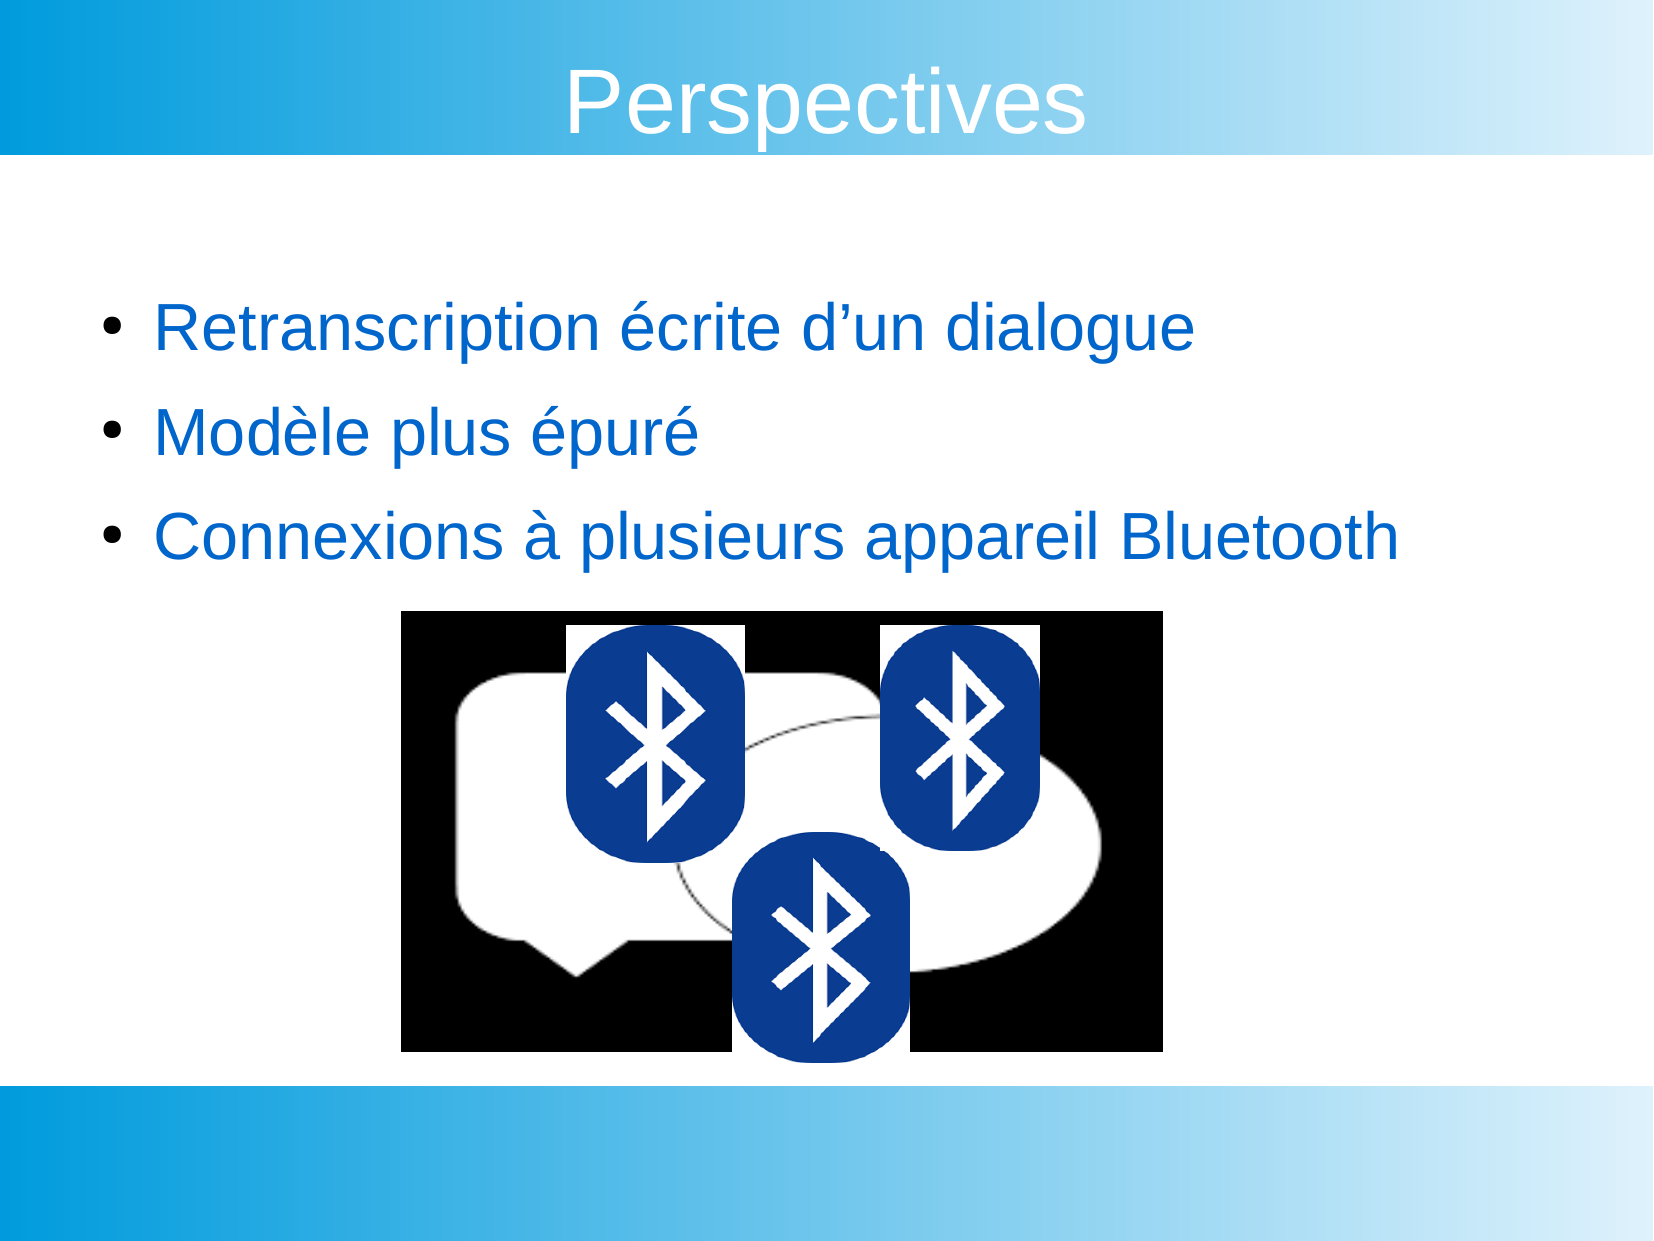

# Perspectives
Retranscription écrite d’un dialogue
Modèle plus épuré
Connexions à plusieurs appareil Bluetooth